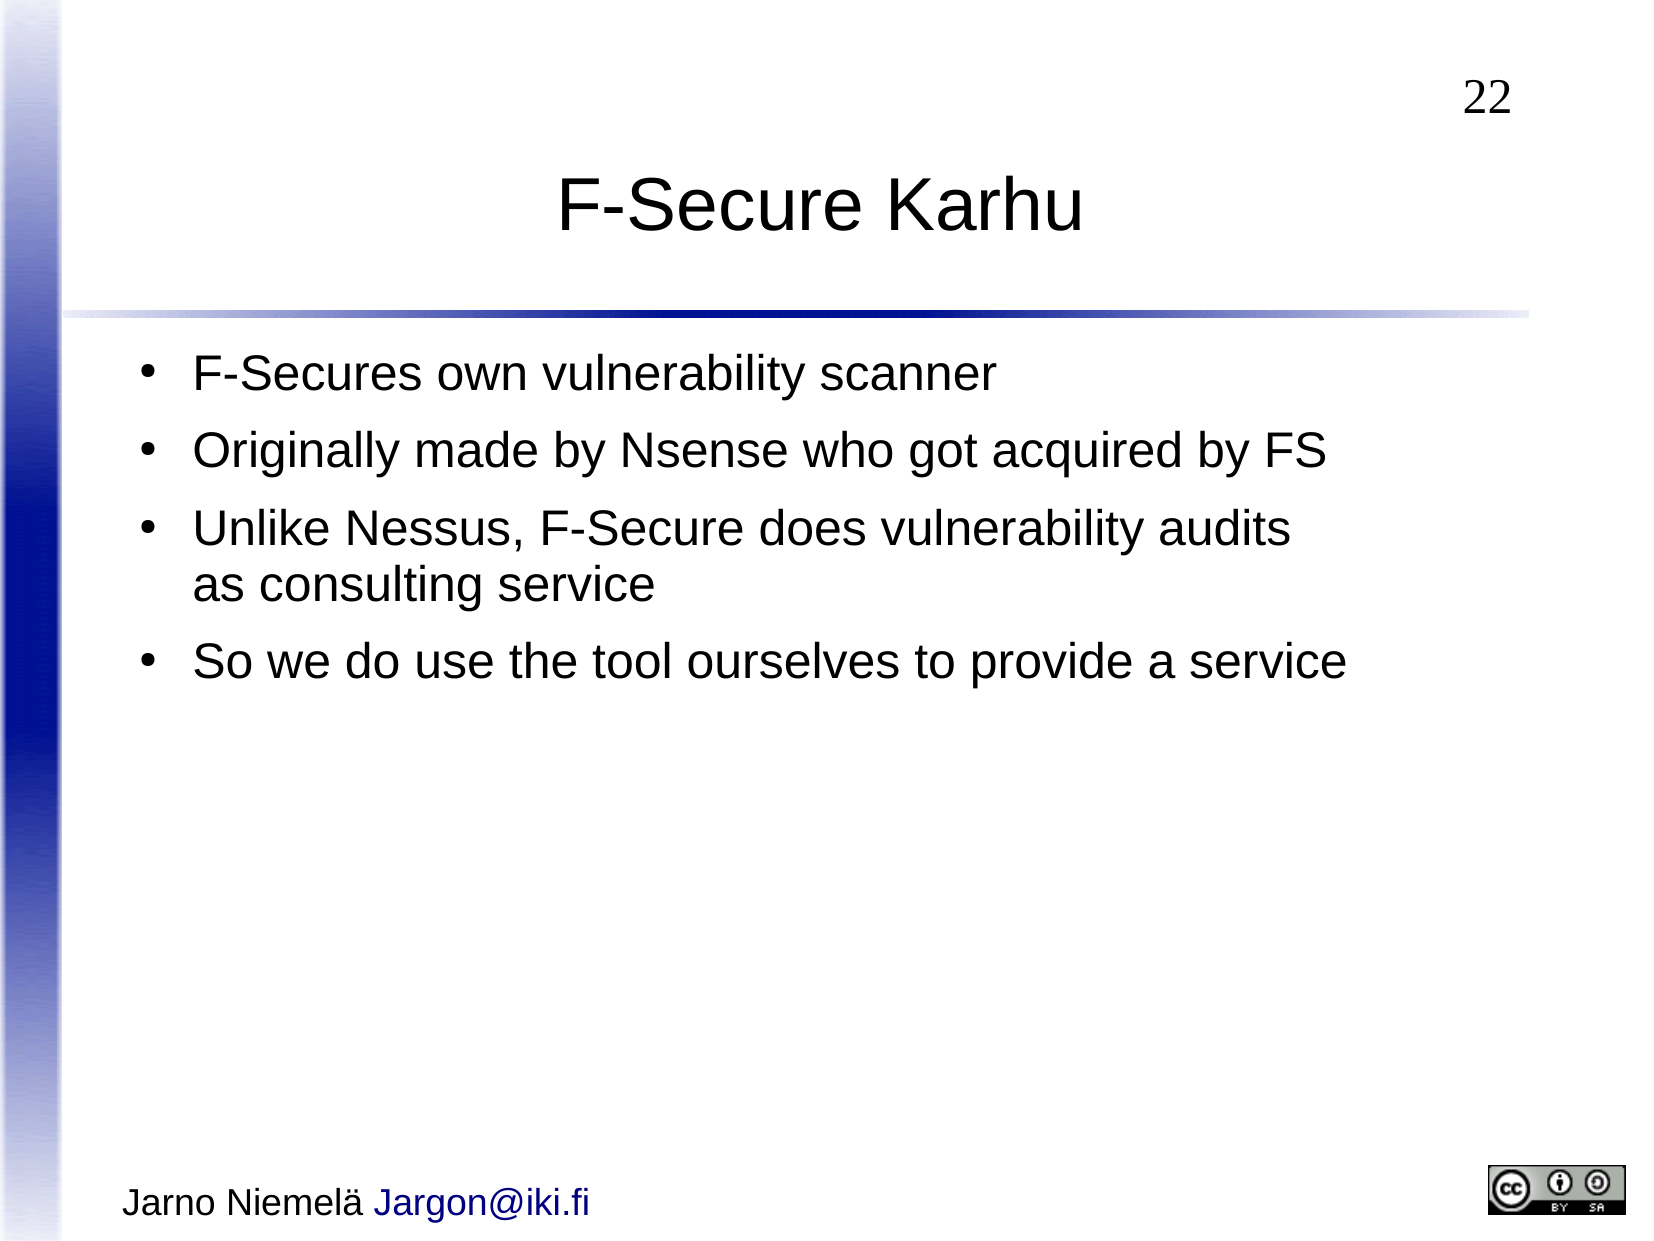

# F-Secure Karhu
F-Secures own vulnerability scanner
Originally made by Nsense who got acquired by FS
Unlike Nessus, F-Secure does vulnerability audits
as consulting service
So we do use the tool ourselves to provide a service